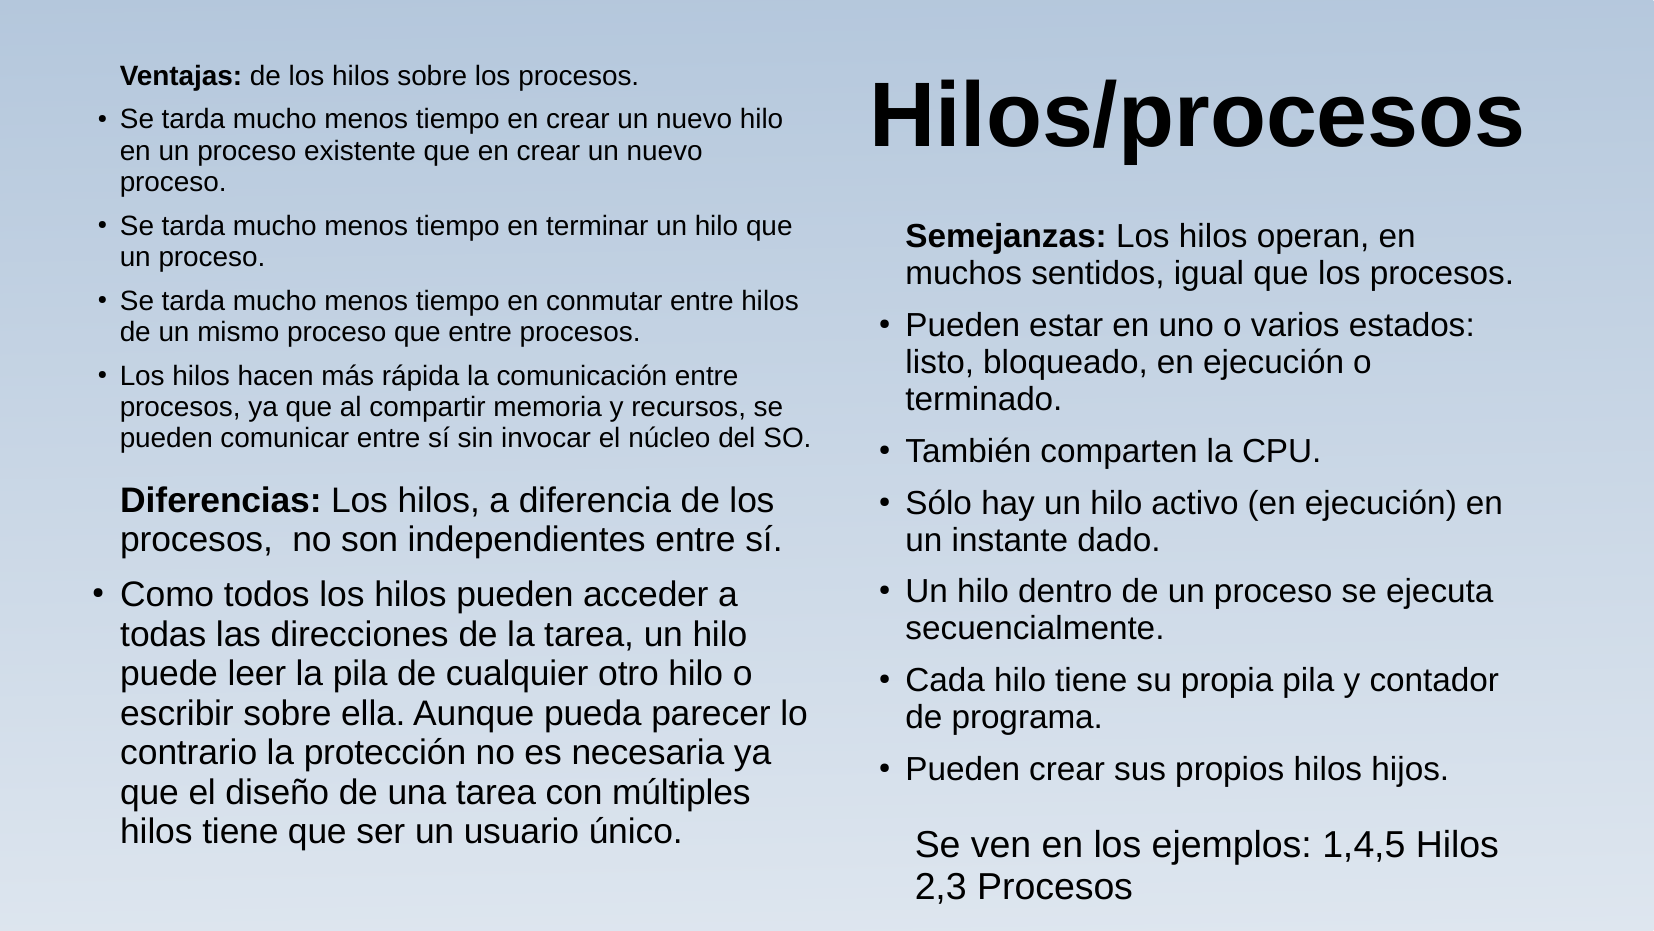

# Hilos/procesos
Ventajas: de los hilos sobre los procesos.
Se tarda mucho menos tiempo en crear un nuevo hilo en un proceso existente que en crear un nuevo proceso.
Se tarda mucho menos tiempo en terminar un hilo que un proceso.
Se tarda mucho menos tiempo en conmutar entre hilos de un mismo proceso que entre procesos.
Los hilos hacen más rápida la comunicación entre procesos, ya que al compartir memoria y recursos, se pueden comunicar entre sí sin invocar el núcleo del SO.
Semejanzas: Los hilos operan, en muchos sentidos, igual que los procesos.
Pueden estar en uno o varios estados: listo, bloqueado, en ejecución o terminado.
También comparten la CPU.
Sólo hay un hilo activo (en ejecución) en un instante dado.
Un hilo dentro de un proceso se ejecuta secuencialmente.
Cada hilo tiene su propia pila y contador de programa.
Pueden crear sus propios hilos hijos.
Diferencias: Los hilos, a diferencia de los procesos, no son independientes entre sí.
Como todos los hilos pueden acceder a todas las direcciones de la tarea, un hilo puede leer la pila de cualquier otro hilo o escribir sobre ella. Aunque pueda parecer lo contrario la protección no es necesaria ya que el diseño de una tarea con múltiples hilos tiene que ser un usuario único.
Se ven en los ejemplos: 1,4,5 Hilos
2,3 Procesos